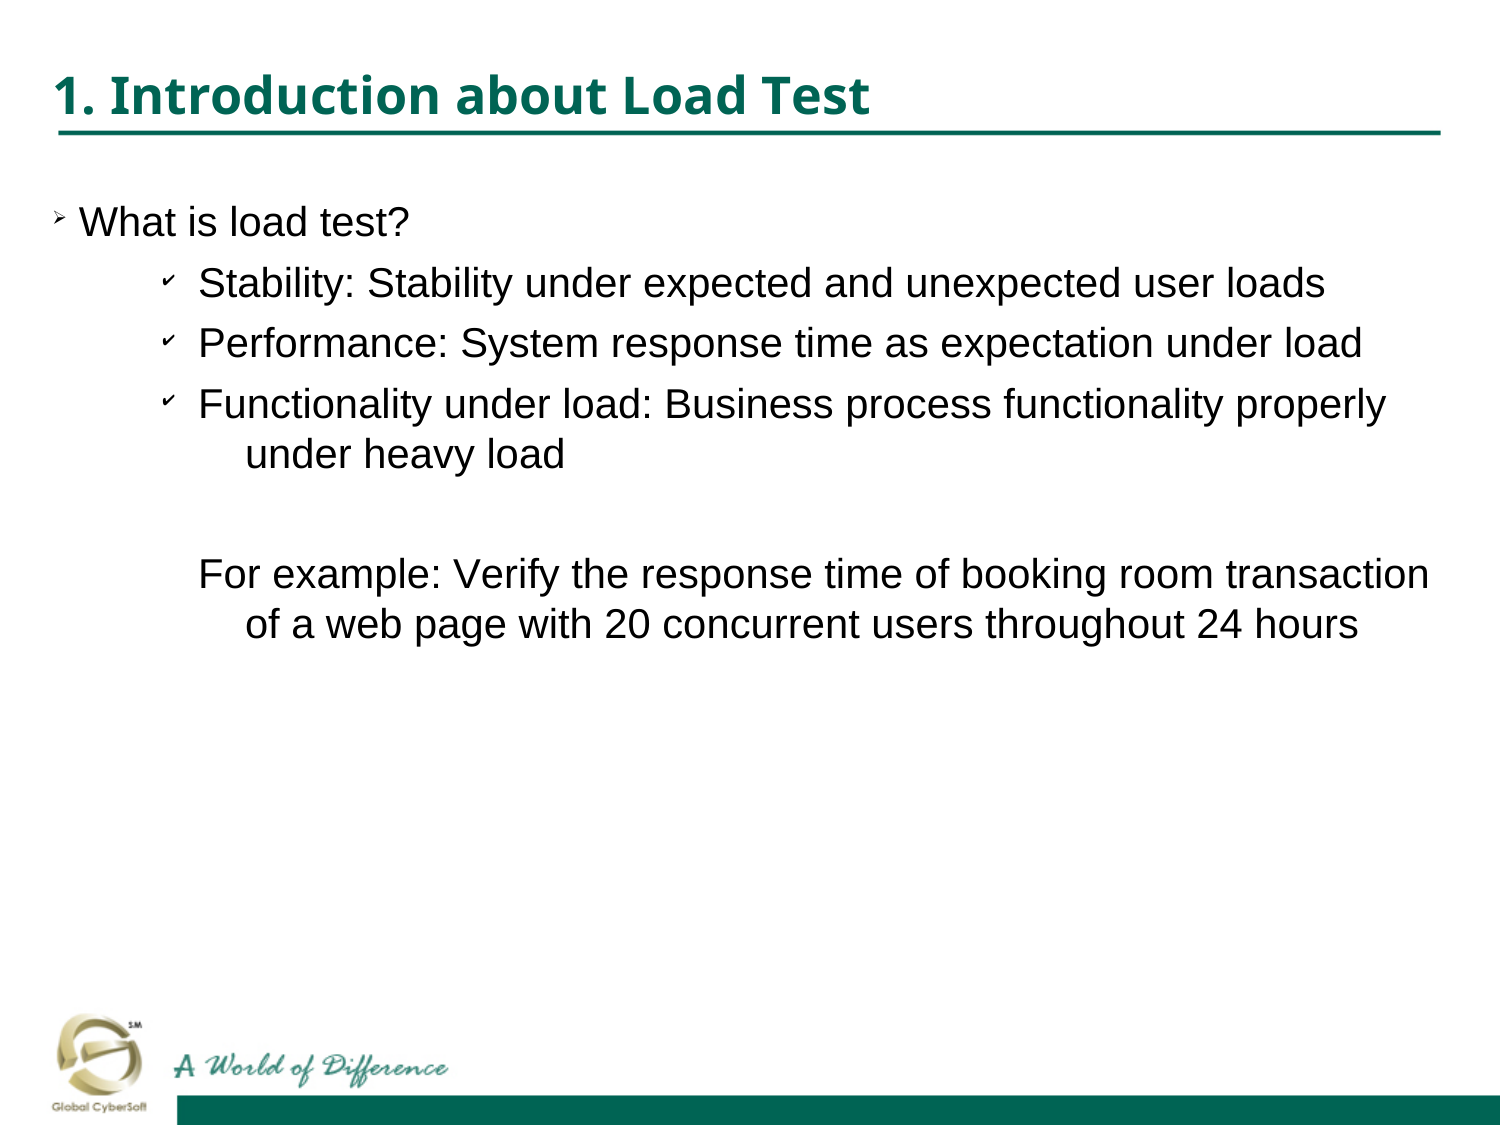

# 1. Introduction about Load Test
 What is load test?
Stability: Stability under expected and unexpected user loads
Performance: System response time as expectation under load
Functionality under load: Business process functionality properly under heavy load
For example: Verify the response time of booking room transaction of a web page with 20 concurrent users throughout 24 hours